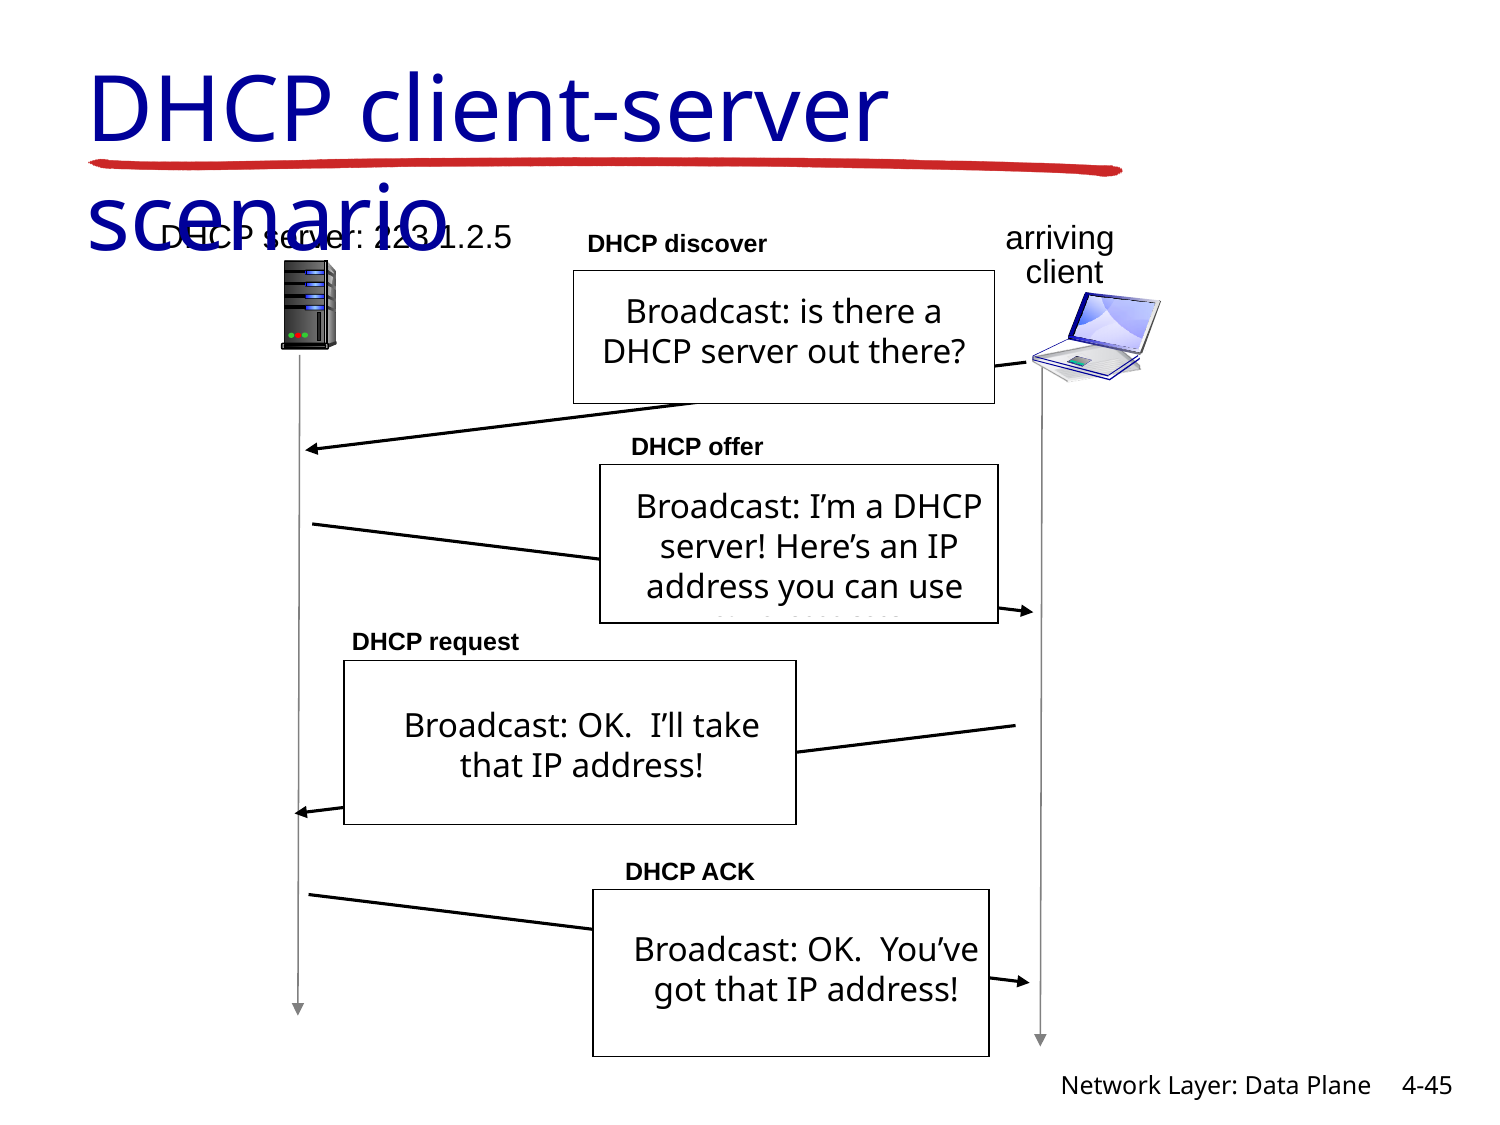

# DHCP client-server scenario
DHCP server: 223.1.2.5
arriving
 client
DHCP discover
src : 0.0.0.0, 68
dest.: 255.255.255.255,67
yiaddr: 0.0.0.0
transaction ID: 654
Broadcast: is there a DHCP server out there?
DHCP offer
src: 223.1.2.5, 67
dest: 255.255.255.255, 68
yiaddrr: 223.1.2.4
transaction ID: 654
lifetime: 3600 secs
Broadcast: I’m a DHCP server! Here’s an IP address you can use
DHCP request
src: 0.0.0.0, 68
dest:: 255.255.255.255, 67
yiaddrr: 223.1.2.4
transaction ID: 655
lifetime: 3600 secs
Broadcast: OK. I’ll take that IP address!
DHCP ACK
src: 223.1.2.5, 67
dest: 255.255.255.255, 68
yiaddrr: 223.1.2.4
transaction ID: 655
lifetime: 3600 secs
Broadcast: OK. You’ve got that IP address!
Network Layer: Data Plane